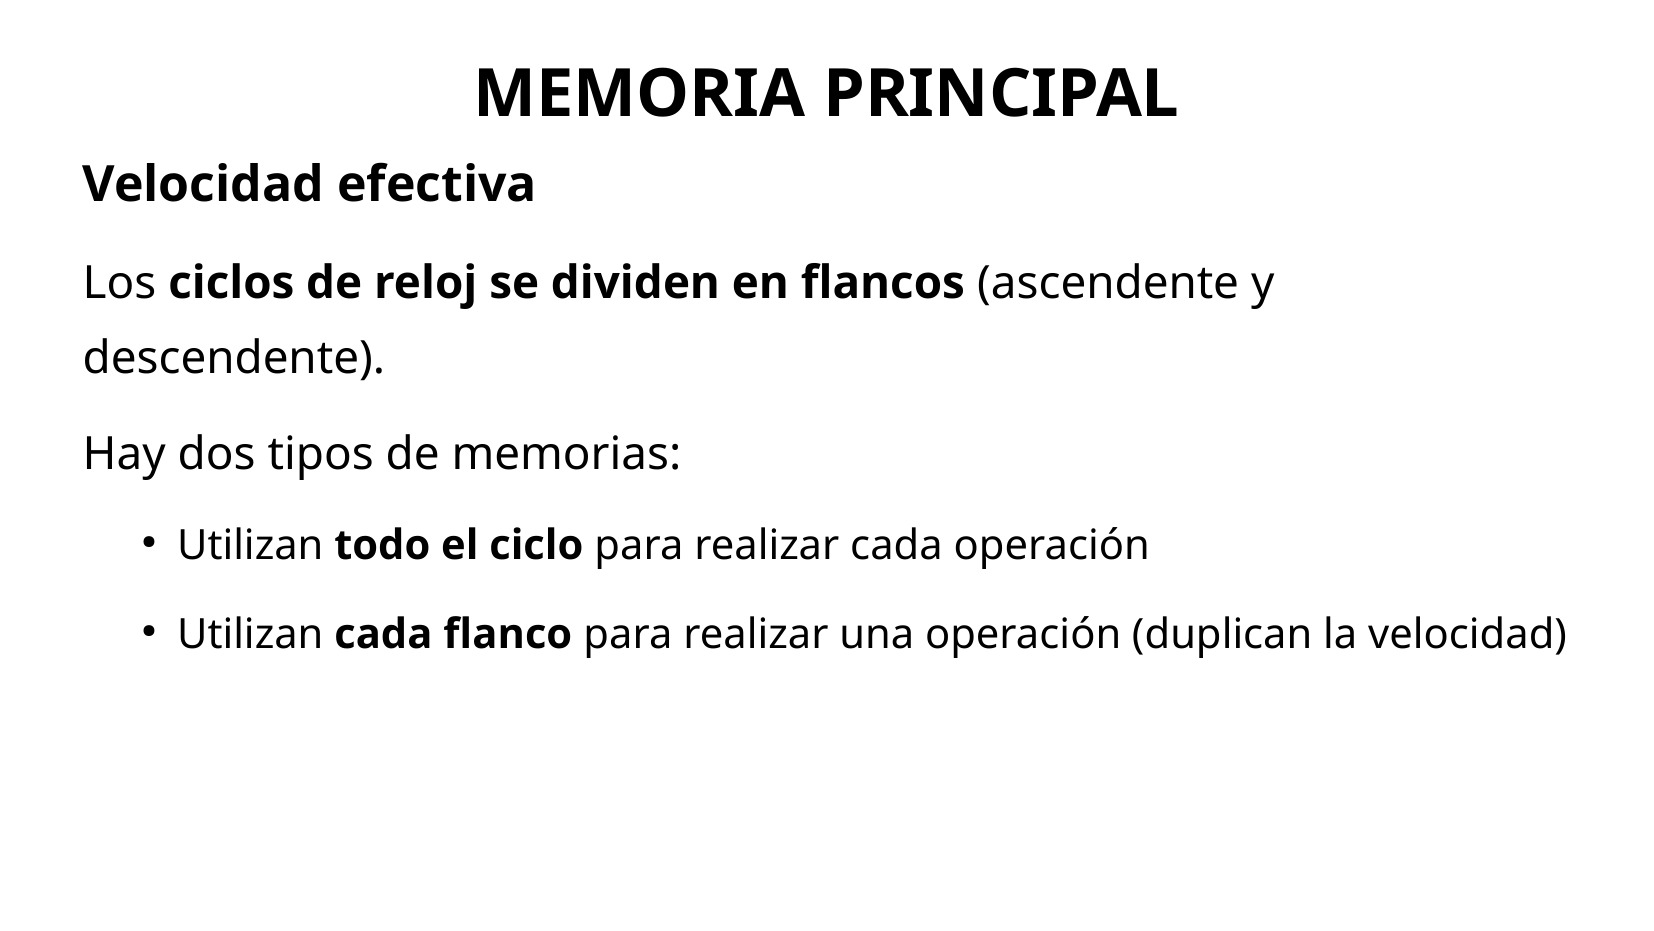

# MEMORIA PRINCIPAL
Velocidad efectiva
Los ciclos de reloj se dividen en flancos (ascendente y descendente).
Hay dos tipos de memorias:
Utilizan todo el ciclo para realizar cada operación
Utilizan cada flanco para realizar una operación (duplican la velocidad)